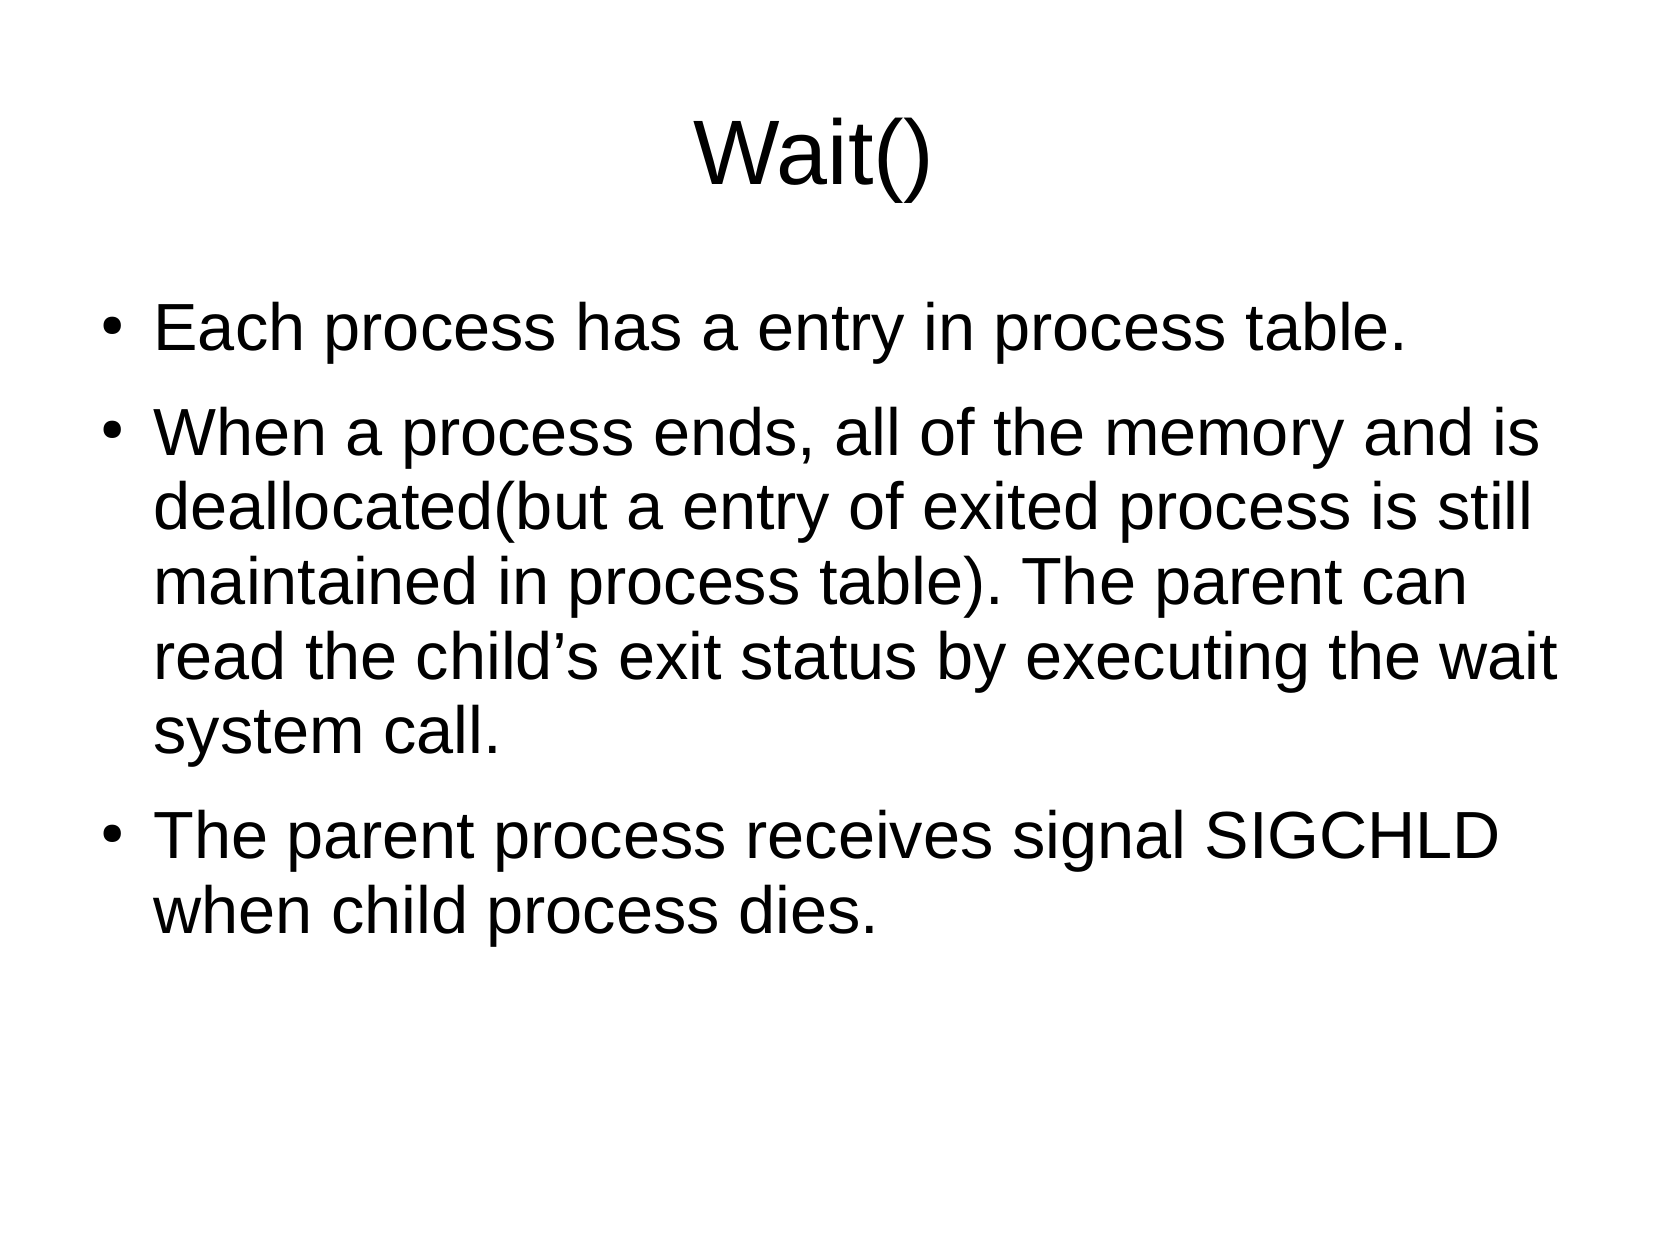

# Wait()
Each process has a entry in process table.
When a process ends, all of the memory and is deallocated(but a entry of exited process is still maintained in process table). The parent can read the child’s exit status by executing the wait system call.
The parent process receives signal SIGCHLD when child process dies.